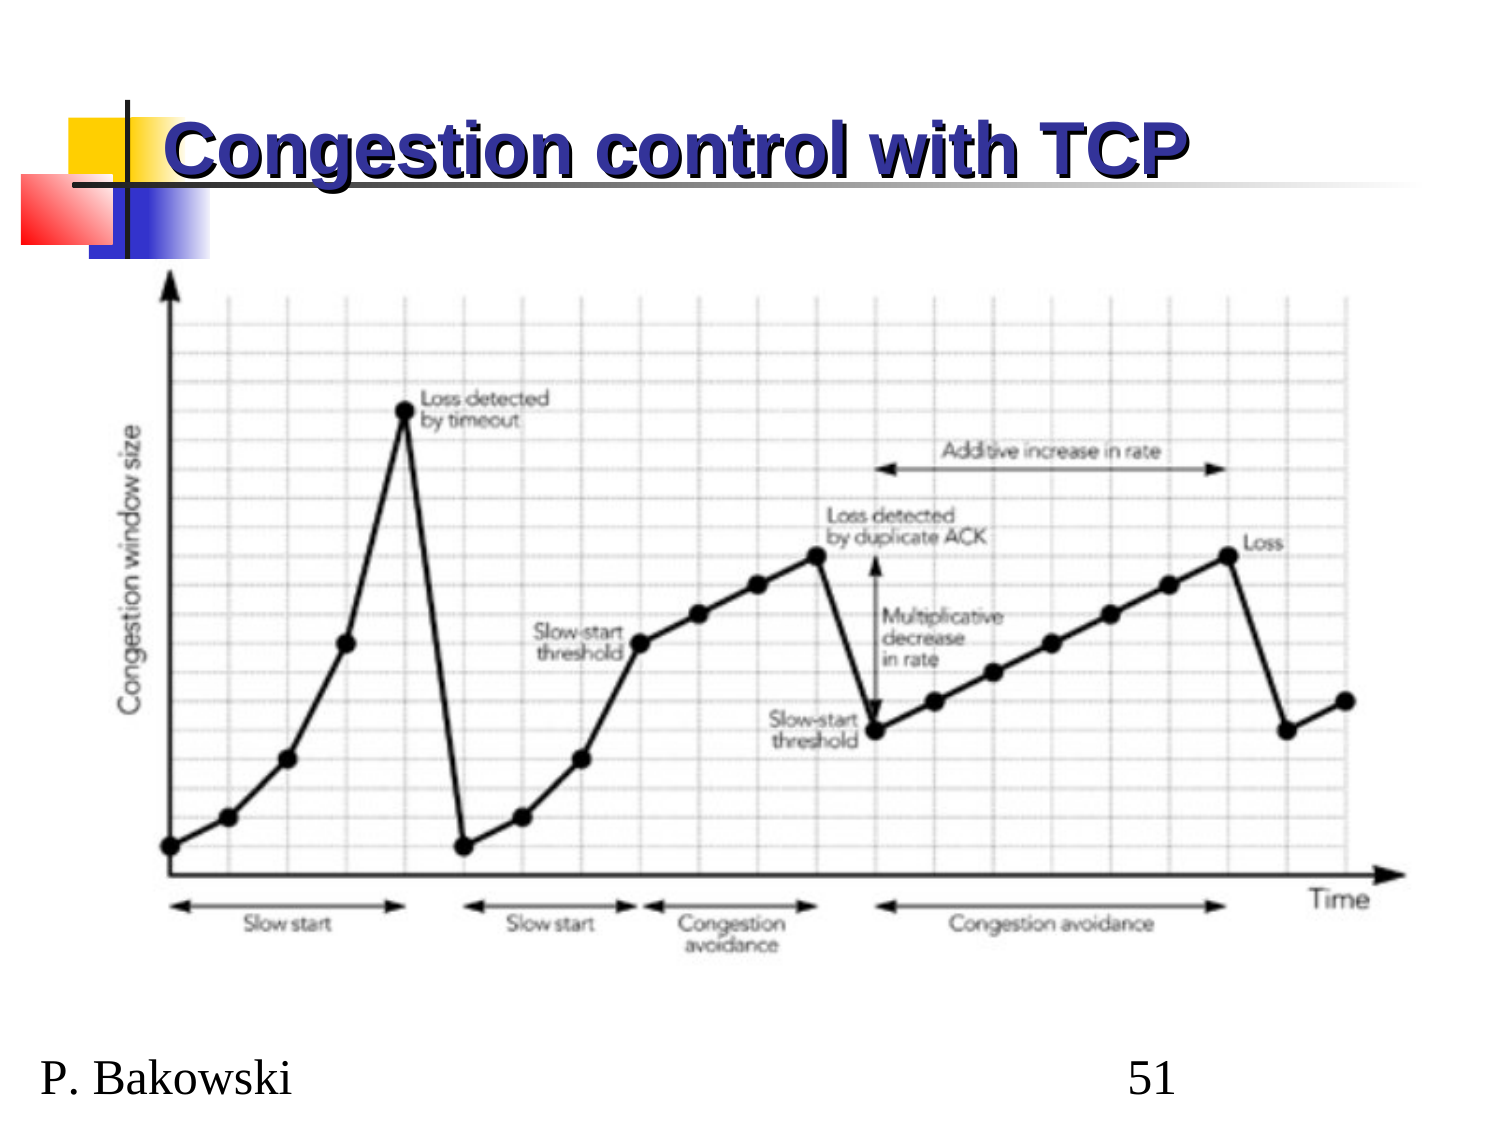

# Congestion control with TCP
P.Bakowski
51